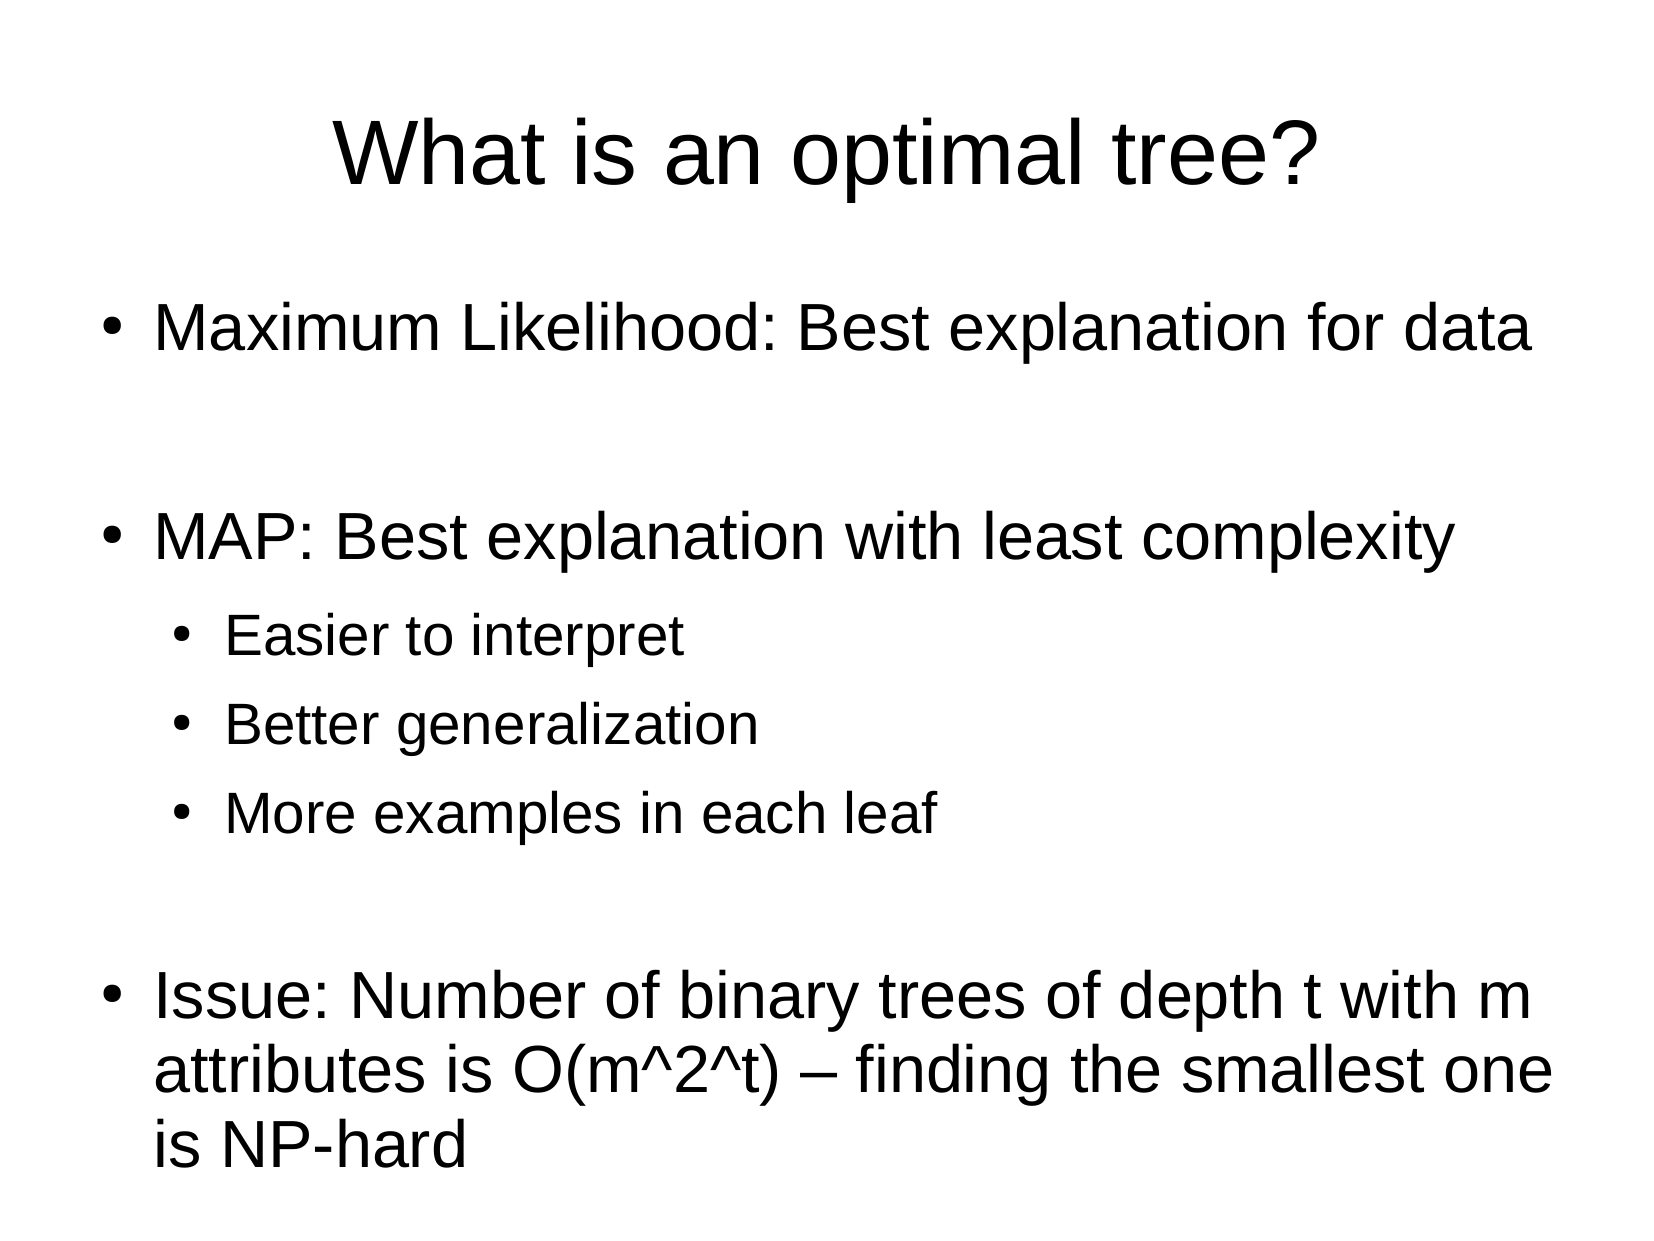

# What is an optimal tree?
Maximum Likelihood: Best explanation for data
MAP: Best explanation with least complexity
Easier to interpret
Better generalization
More examples in each leaf
Issue: Number of binary trees of depth t with m attributes is O(m^2^t) – finding the smallest one is NP-hard